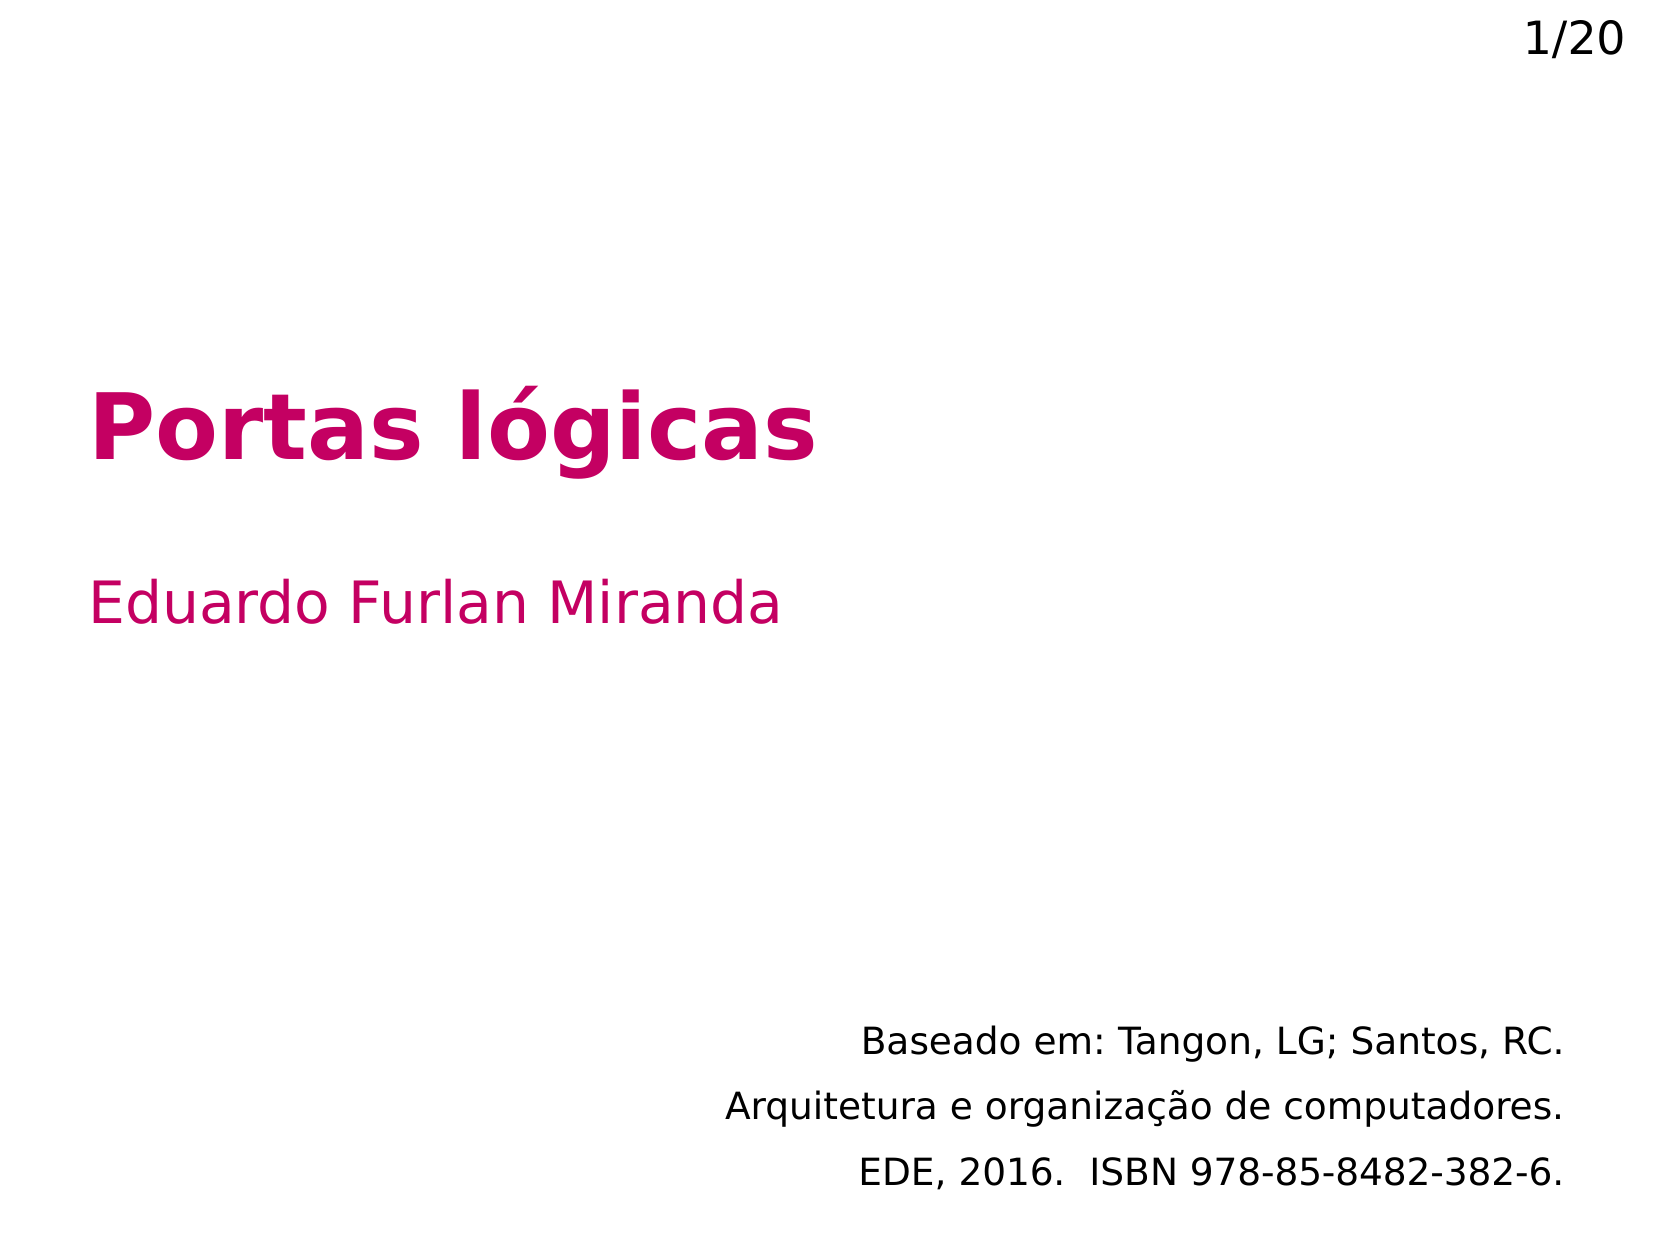

1
# Portas lógicas Eduardo Furlan Miranda
Baseado em: Tangon, LG; Santos, RC. Arquitetura e organização de computadores. EDE, 2016. ISBN 978-85-8482-382-6.